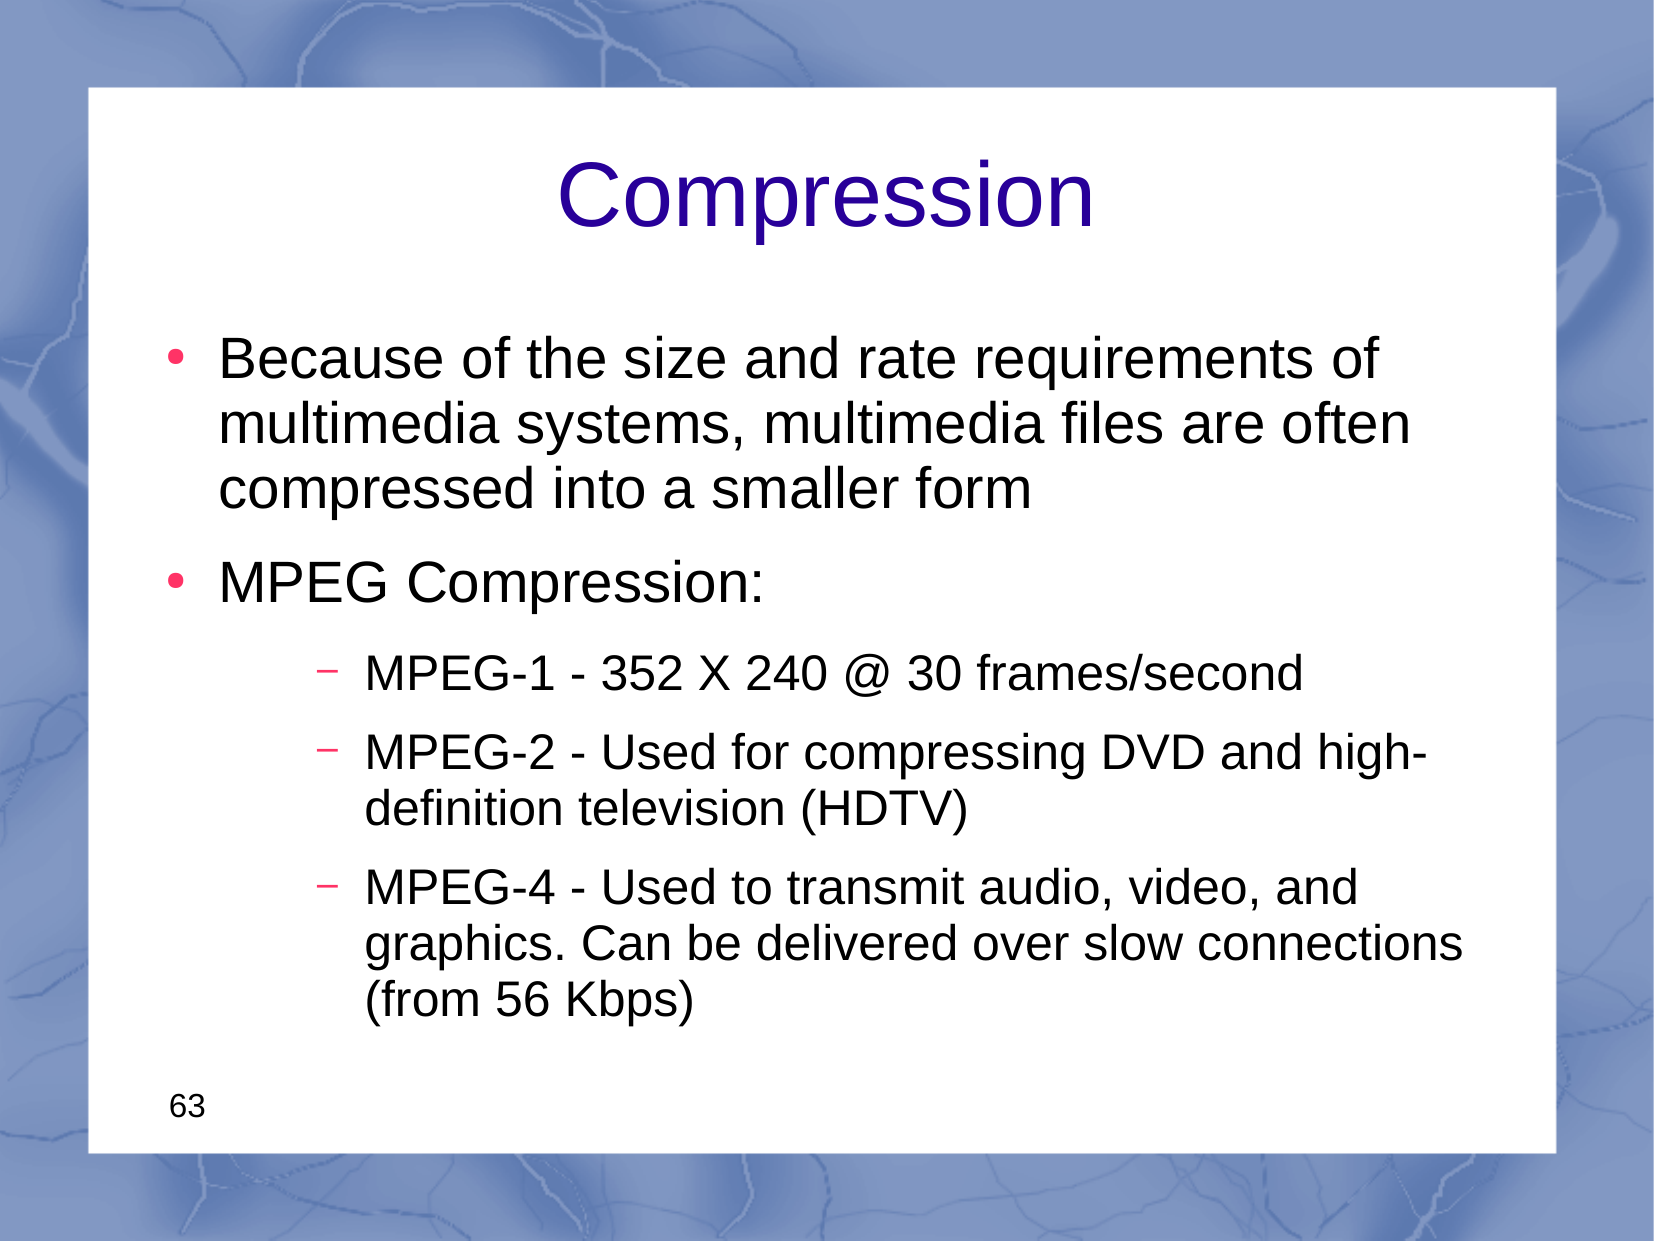

# Compression
Because of the size and rate requirements of multimedia systems, multimedia files are often compressed into a smaller form
MPEG Compression:
MPEG-1 - 352 X 240 @ 30 frames/second
MPEG-2 - Used for compressing DVD and high-definition television (HDTV)
MPEG-4 - Used to transmit audio, video, and graphics. Can be delivered over slow connections (from 56 Kbps)
63